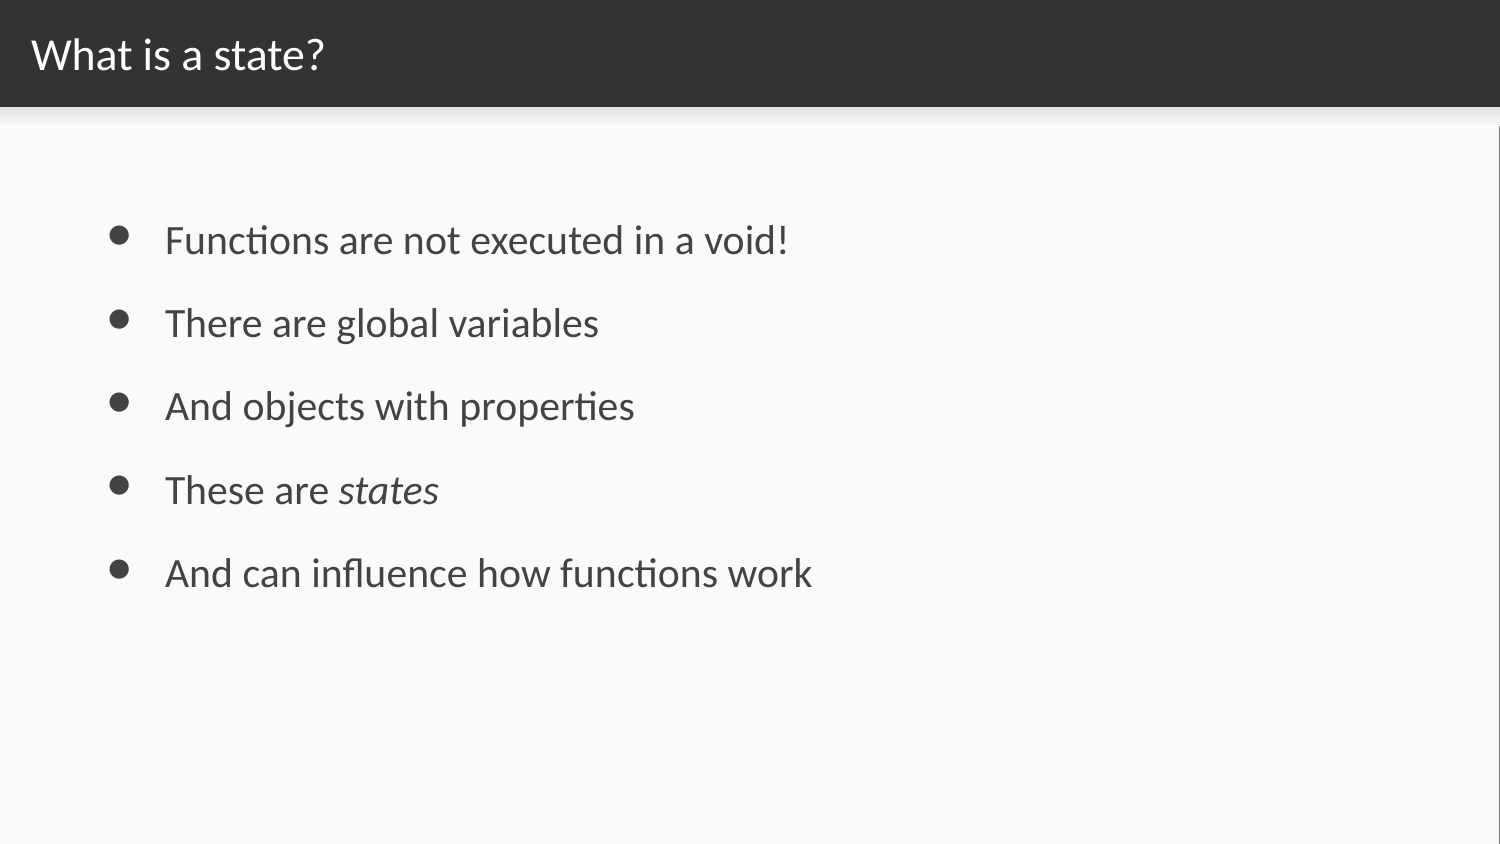

# What is a state?
Functions are not executed in a void!
There are global variables
And objects with properties
These are states
And can influence how functions work